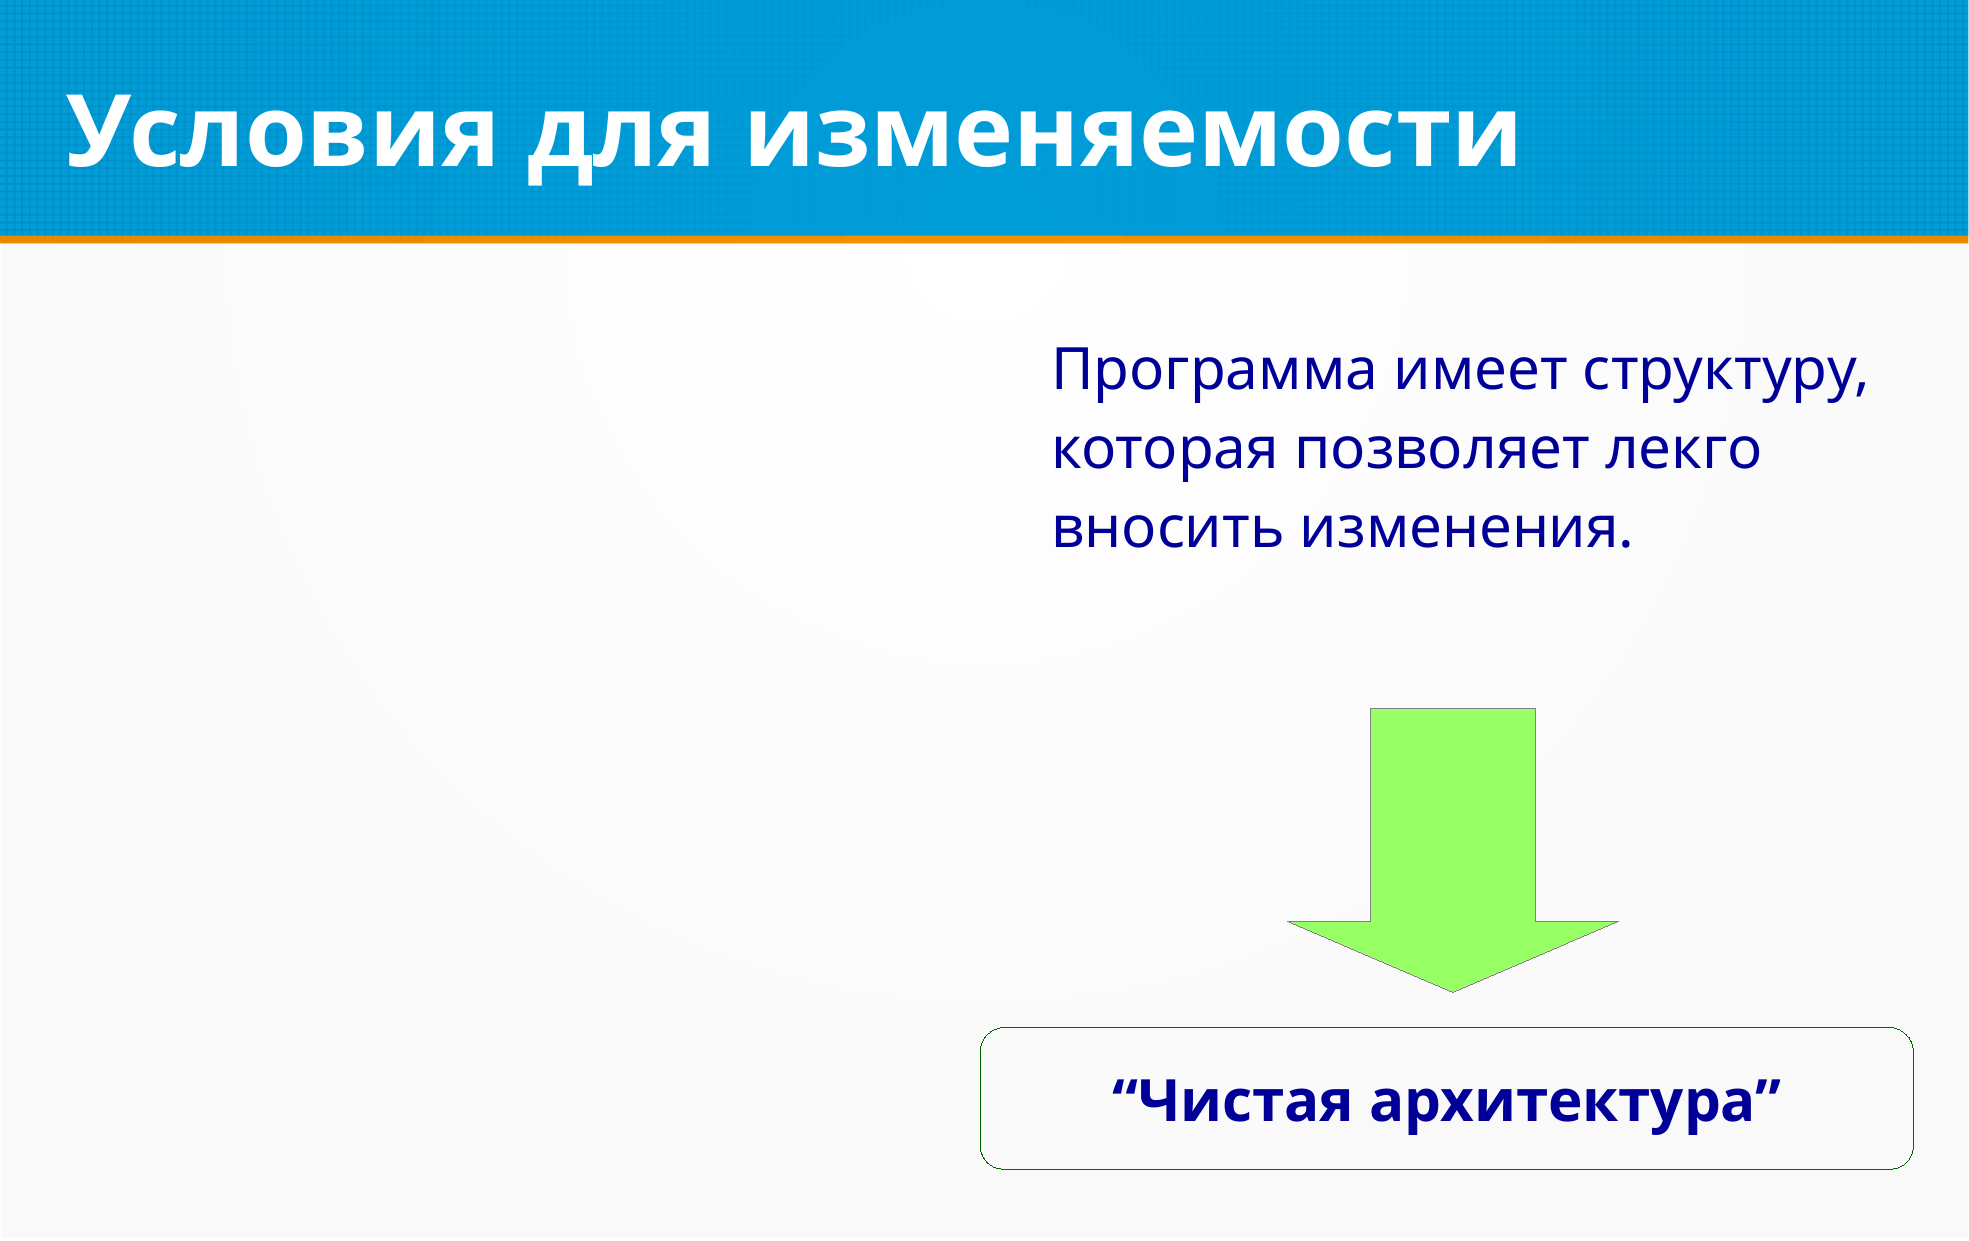

Условия для изменяемости
Программа имеет структуру, которая позволяет лекго вносить изменения.
“Чистая архитектура”